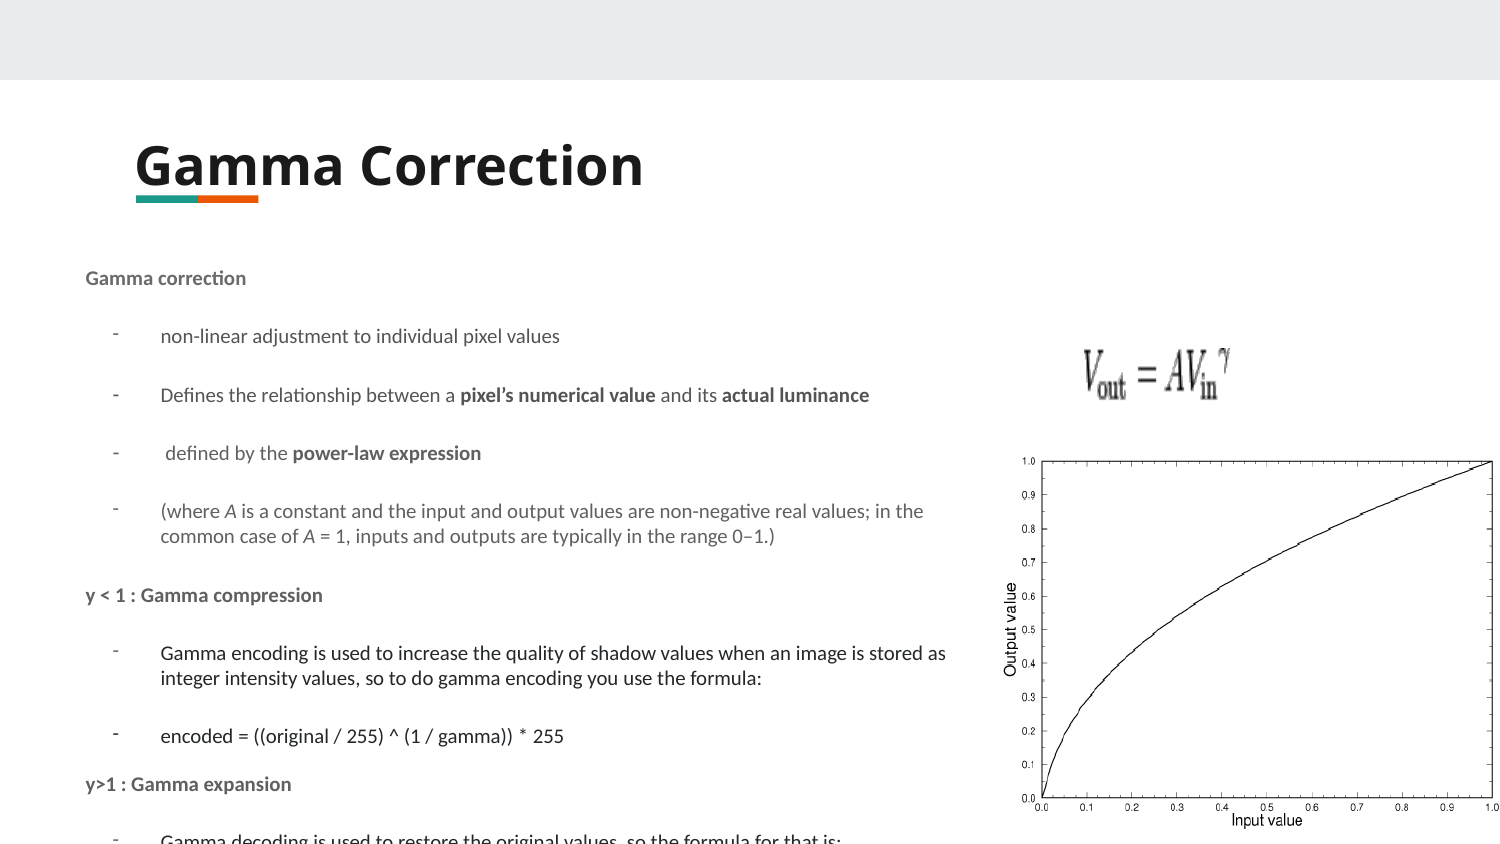

# Gamma Correction
Gamma correction
non-linear adjustment to individual pixel values
Defines the relationship between a pixel’s numerical value and its actual luminance
 defined by the power-law expression
(where A is a constant and the input and output values are non-negative real values; in the common case of A = 1, inputs and outputs are typically in the range 0–1.)
y < 1 : Gamma compression
Gamma encoding is used to increase the quality of shadow values when an image is stored as integer intensity values, so to do gamma encoding you use the formula:
encoded = ((original / 255) ^ (1 / gamma)) * 255
y>1 : Gamma expansion
Gamma decoding is used to restore the original values, so the formula for that is:
original = ((encoded / 255) ^ gamma) * 255